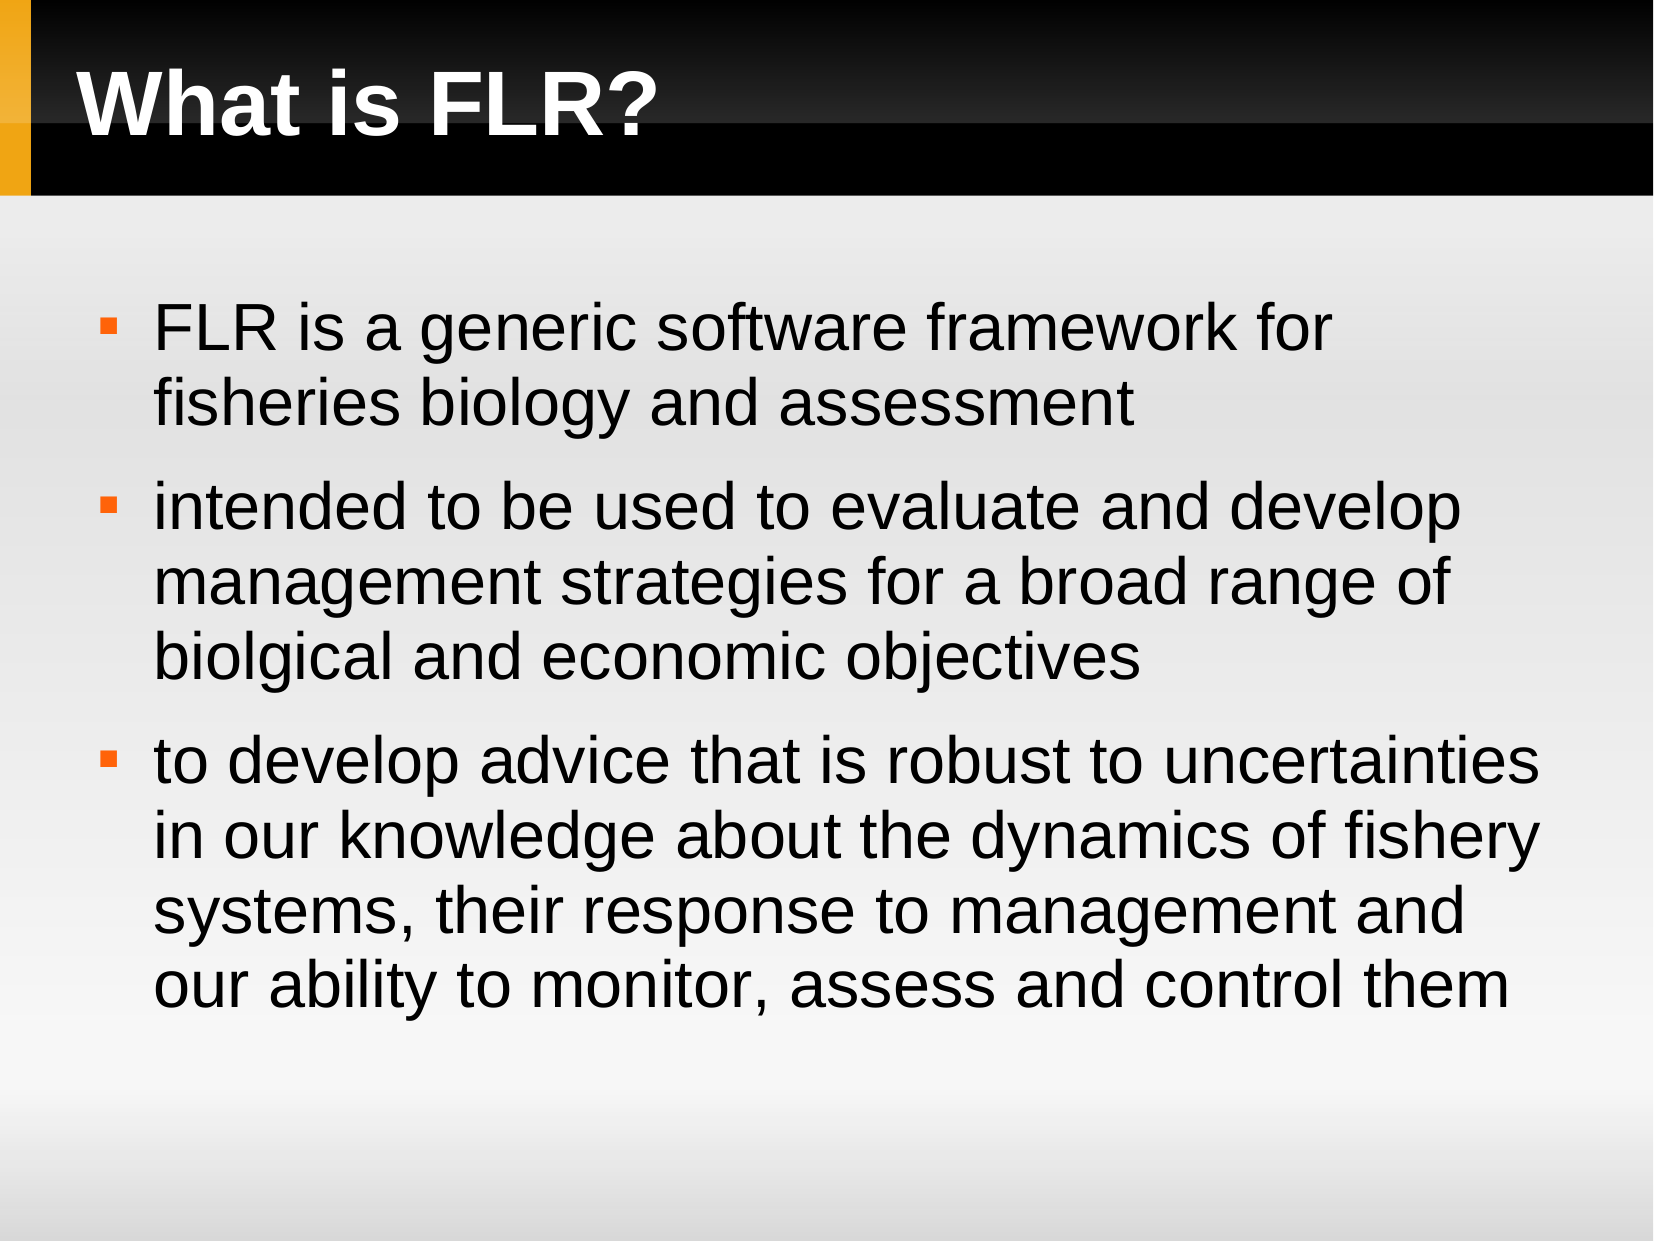

# What is FLR?
FLR is a generic software framework for fisheries biology and assessment
intended to be used to evaluate and develop management strategies for a broad range of biolgical and economic objectives
to develop advice that is robust to uncertainties in our knowledge about the dynamics of fishery systems, their response to management and our ability to monitor, assess and control them